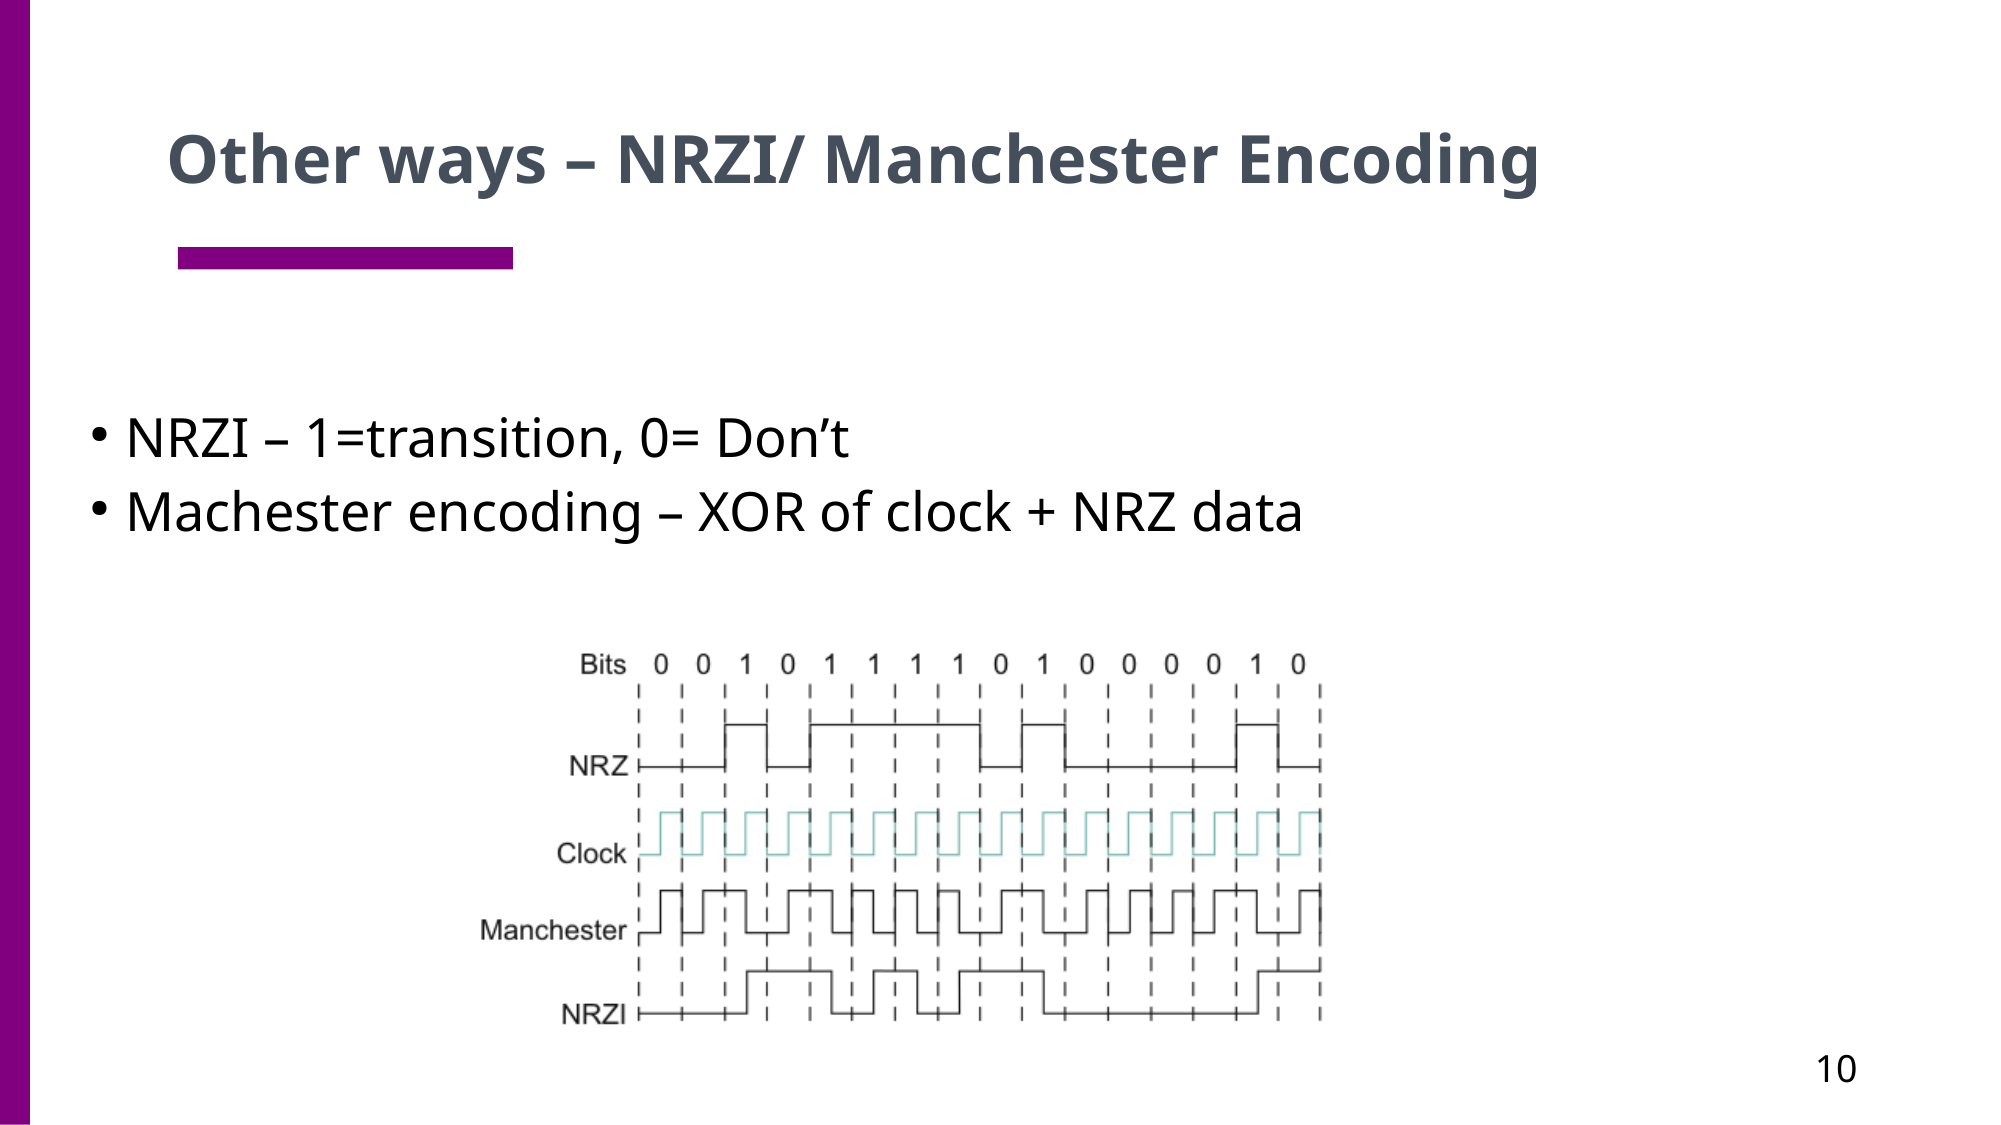

Other ways – NRZI/ Manchester Encoding
NRZI – 1=transition, 0= Don’t
Machester encoding – XOR of clock + NRZ data